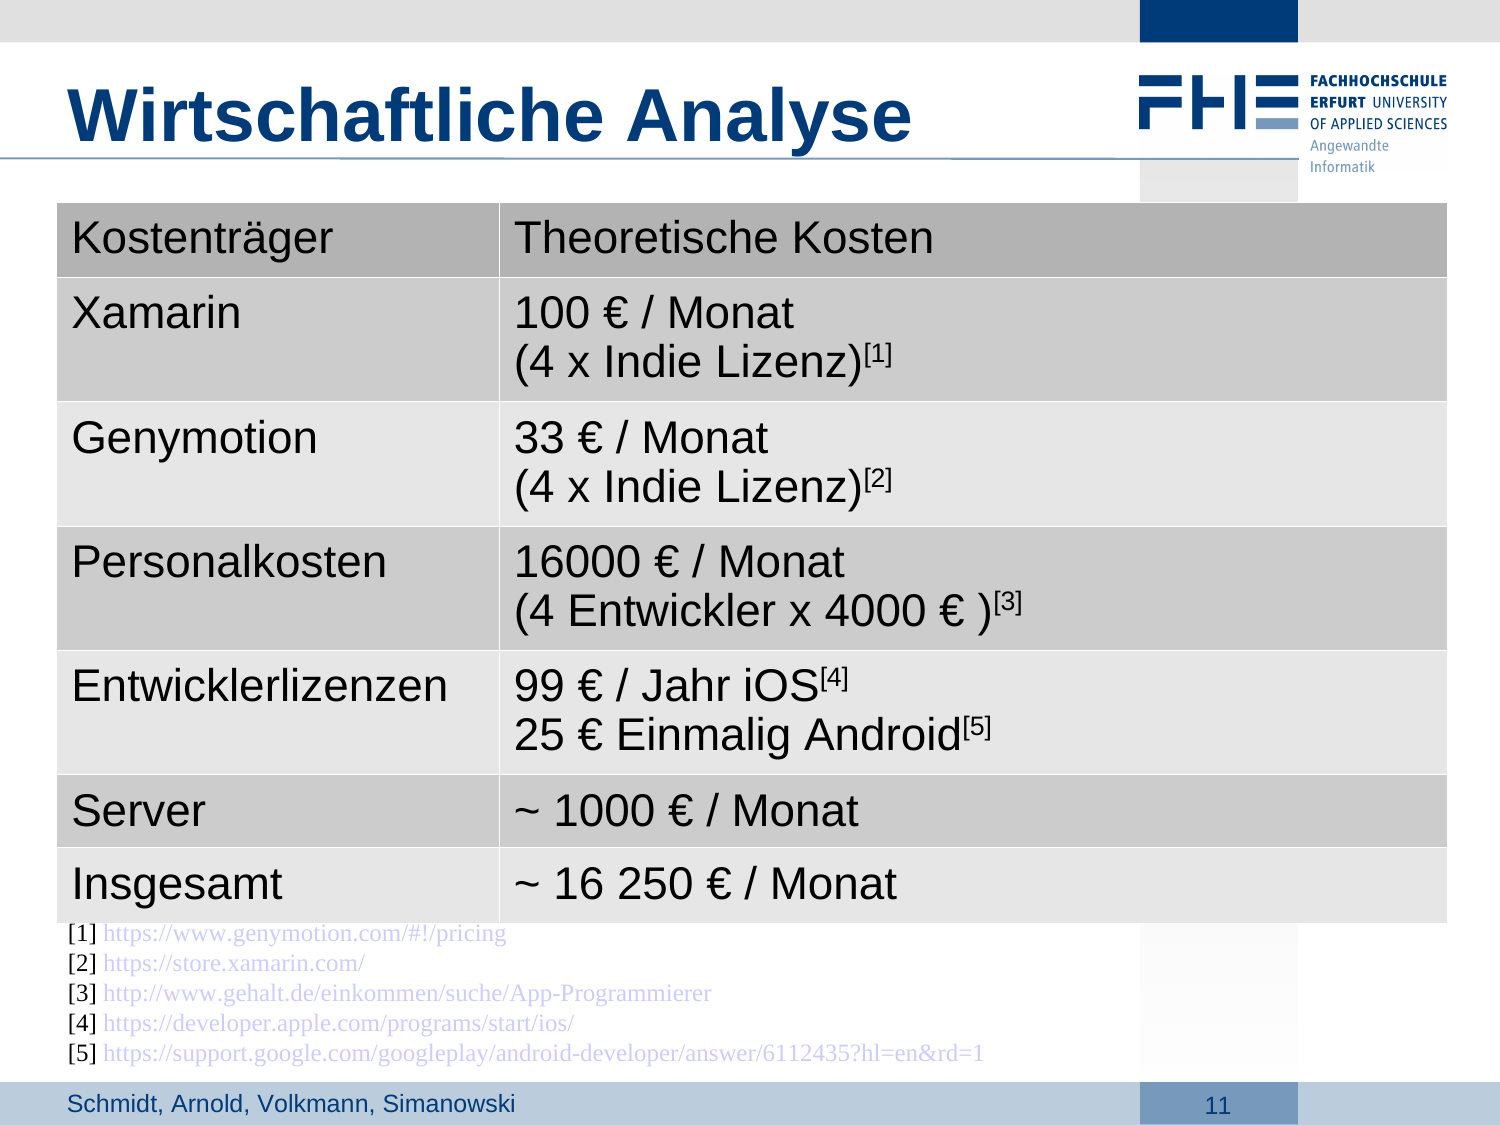

# Wirtschaftliche Analyse
| Kostenträger | Theoretische Kosten |
| --- | --- |
| Xamarin | 100 € / Monat (4 x Indie Lizenz)[1] |
| Genymotion | 33 € / Monat (4 x Indie Lizenz)[2] |
| Personalkosten | 16000 € / Monat (4 Entwickler x 4000 € )[3] |
| Entwicklerlizenzen | 99 € / Jahr iOS[4] 25 € Einmalig Android[5] |
| Server | ~ 1000 € / Monat |
| Insgesamt | ~ 16 250 € / Monat |
[1] https://www.genymotion.com/#!/pricing
[2] https://store.xamarin.com/
[3] http://www.gehalt.de/einkommen/suche/App-Programmierer
[4] https://developer.apple.com/programs/start/ios/
[5] https://support.google.com/googleplay/android-developer/answer/6112435?hl=en&rd=1